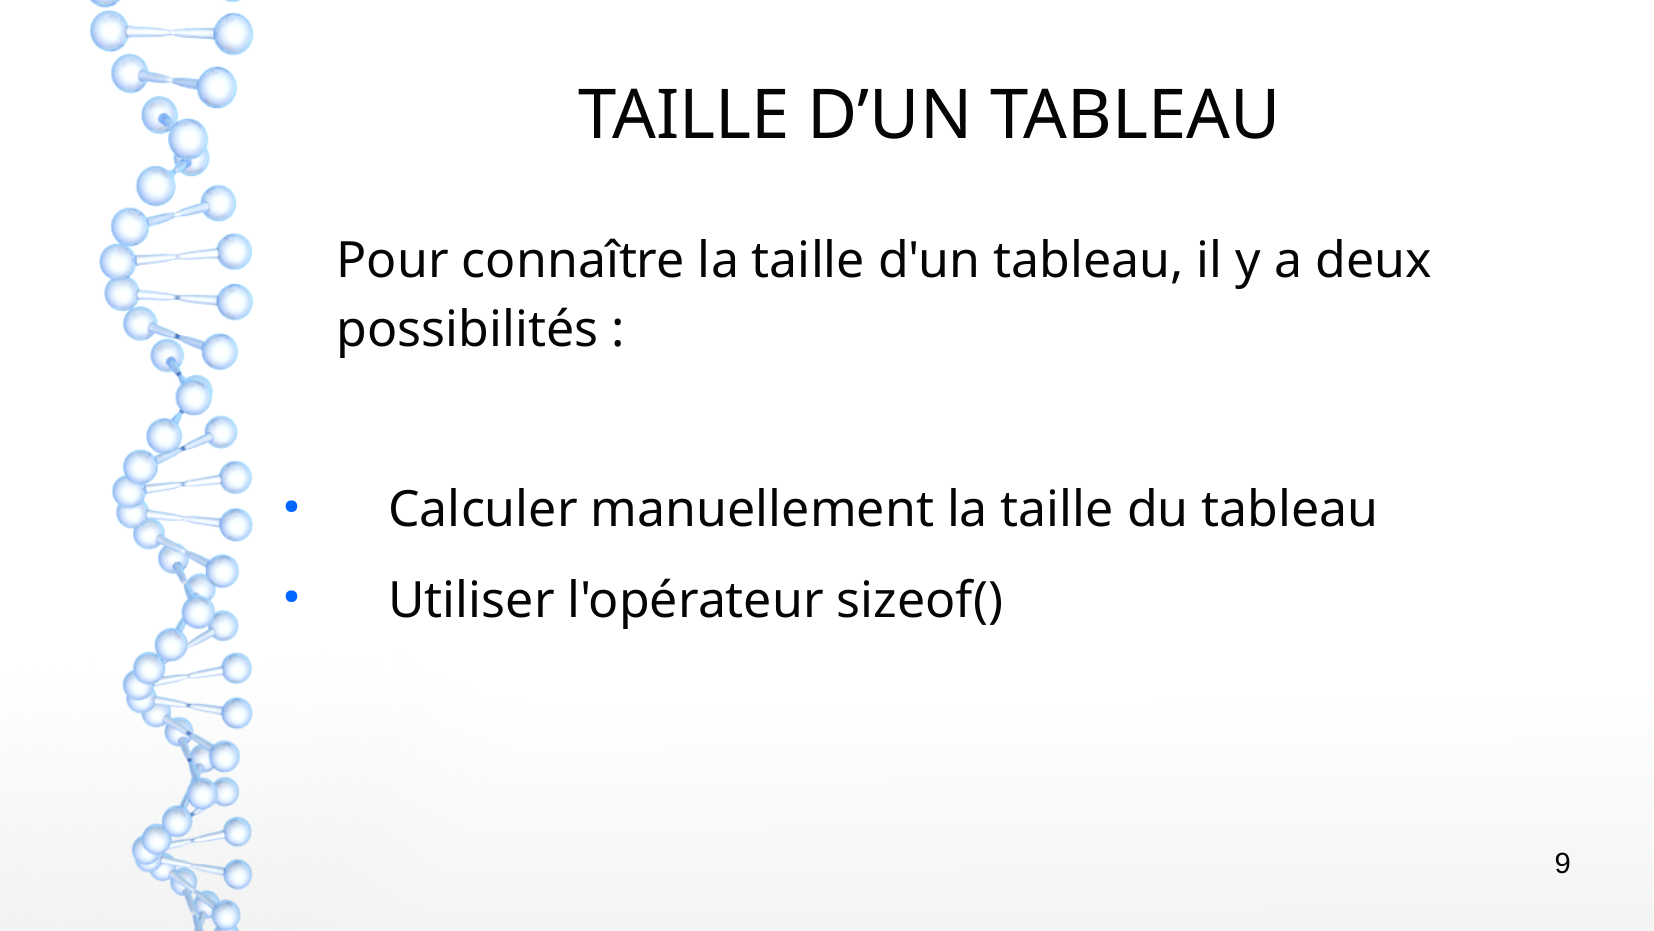

# TAILLE D’UN TABLEAU
Pour connaître la taille d'un tableau, il y a deux possibilités :
 Calculer manuellement la taille du tableau
 Utiliser l'opérateur sizeof()
9